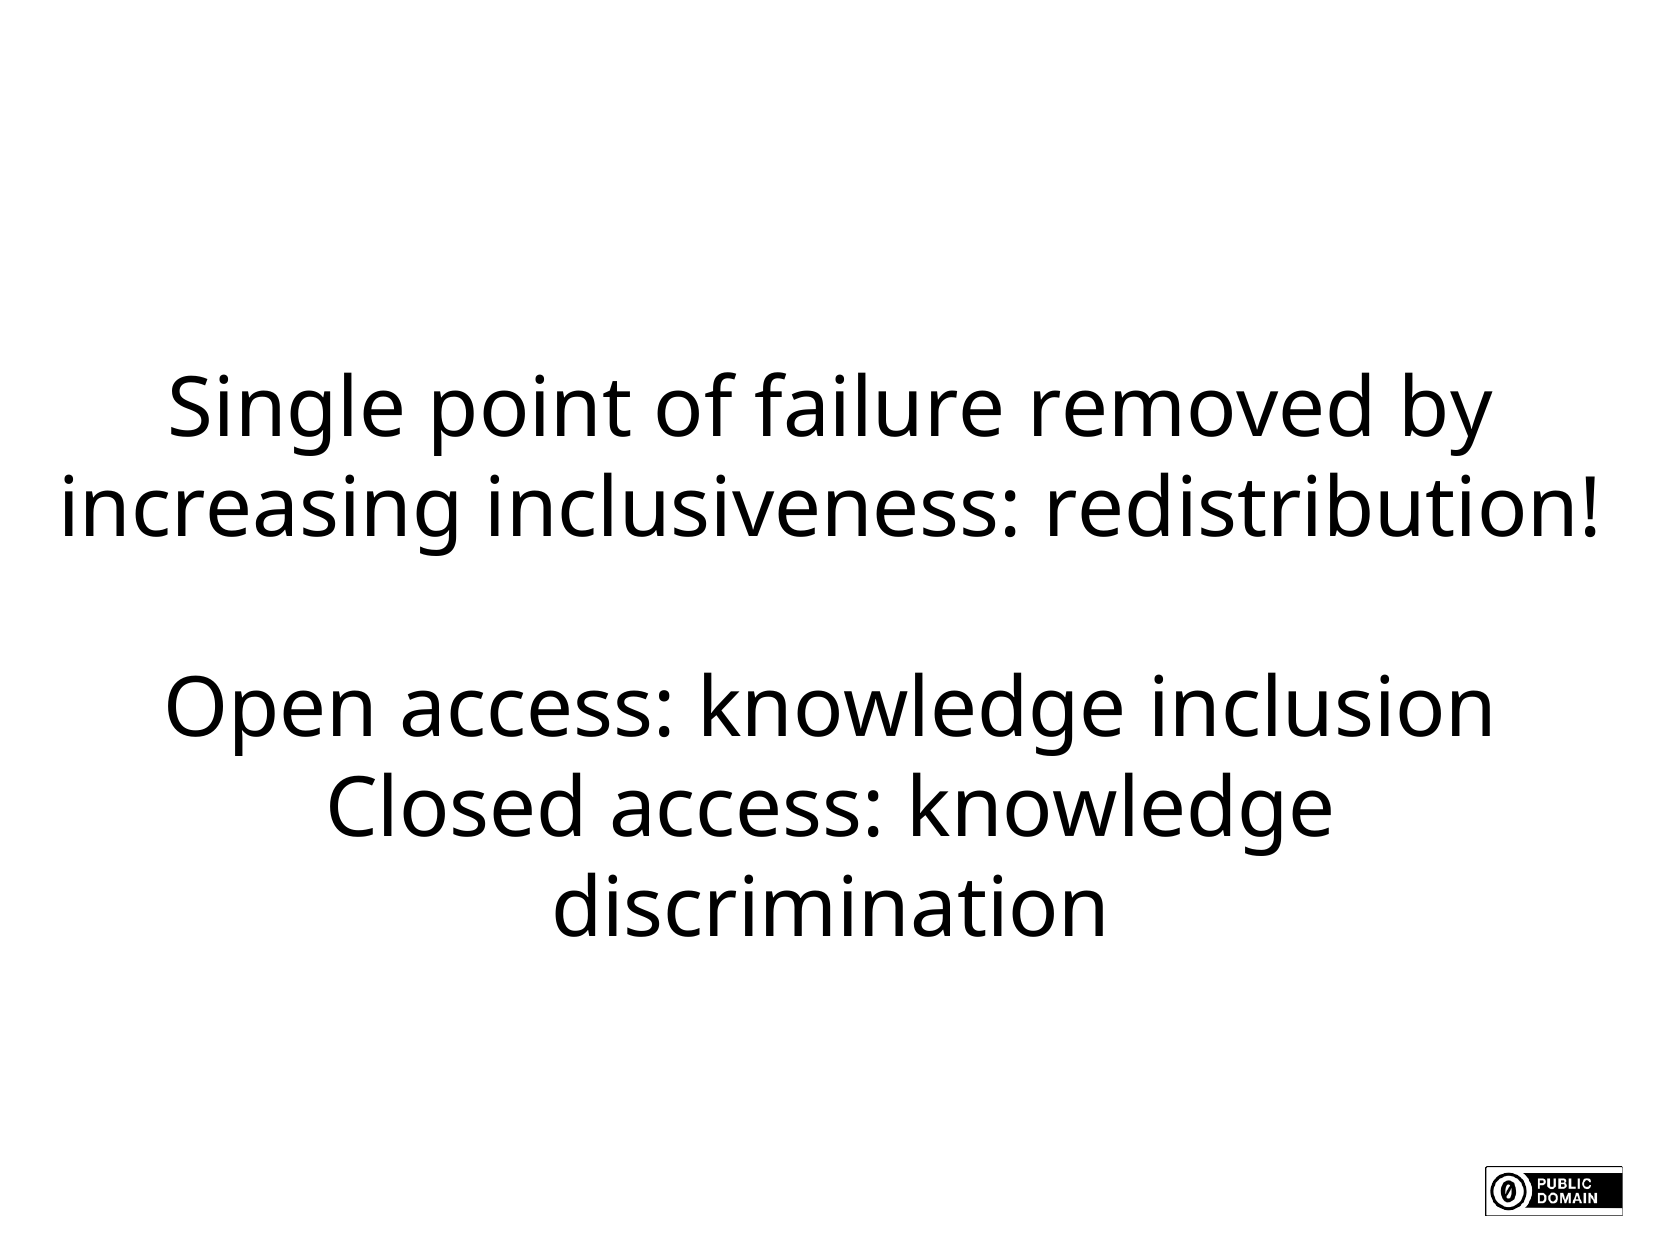

# Single point of failure removed by increasing inclusiveness: redistribution! Open access: knowledge inclusion Closed access: knowledge discrimination